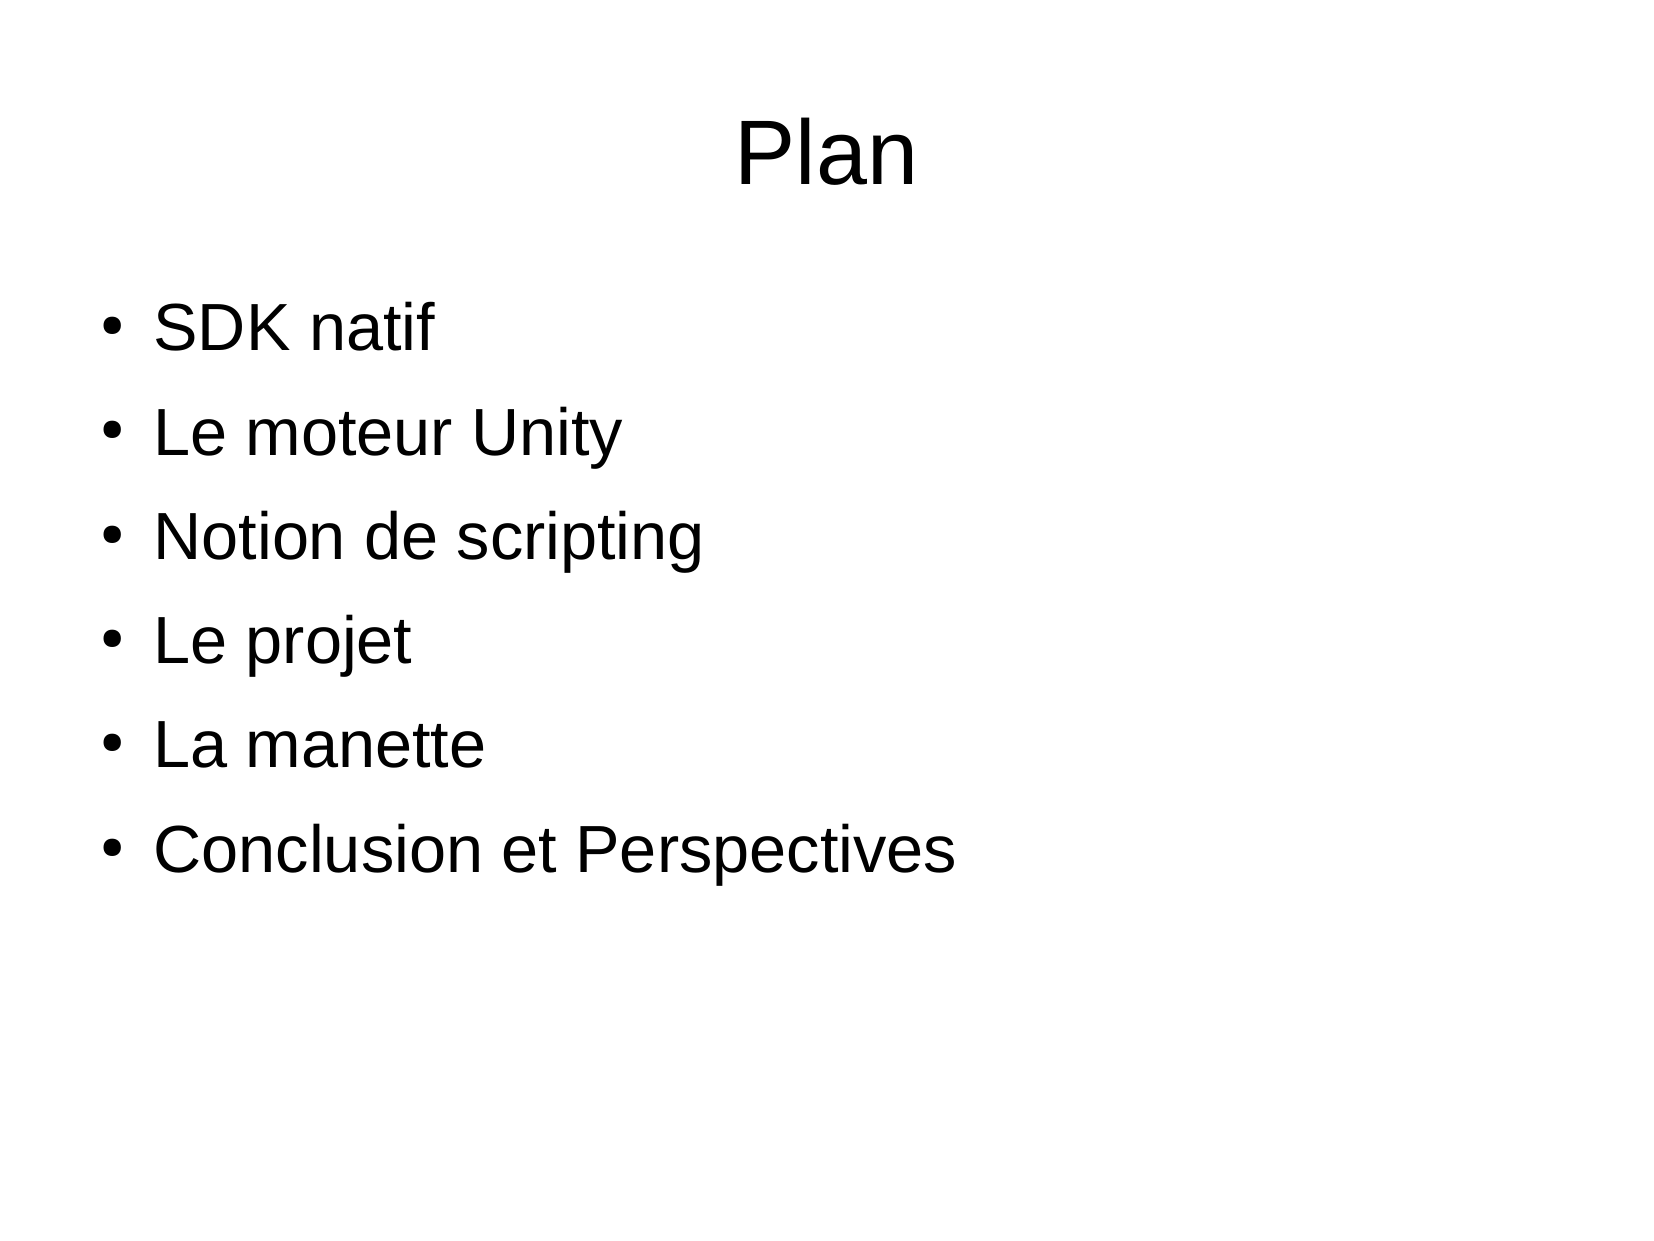

# Plan
SDK natif
Le moteur Unity
Notion de scripting
Le projet
La manette
Conclusion et Perspectives